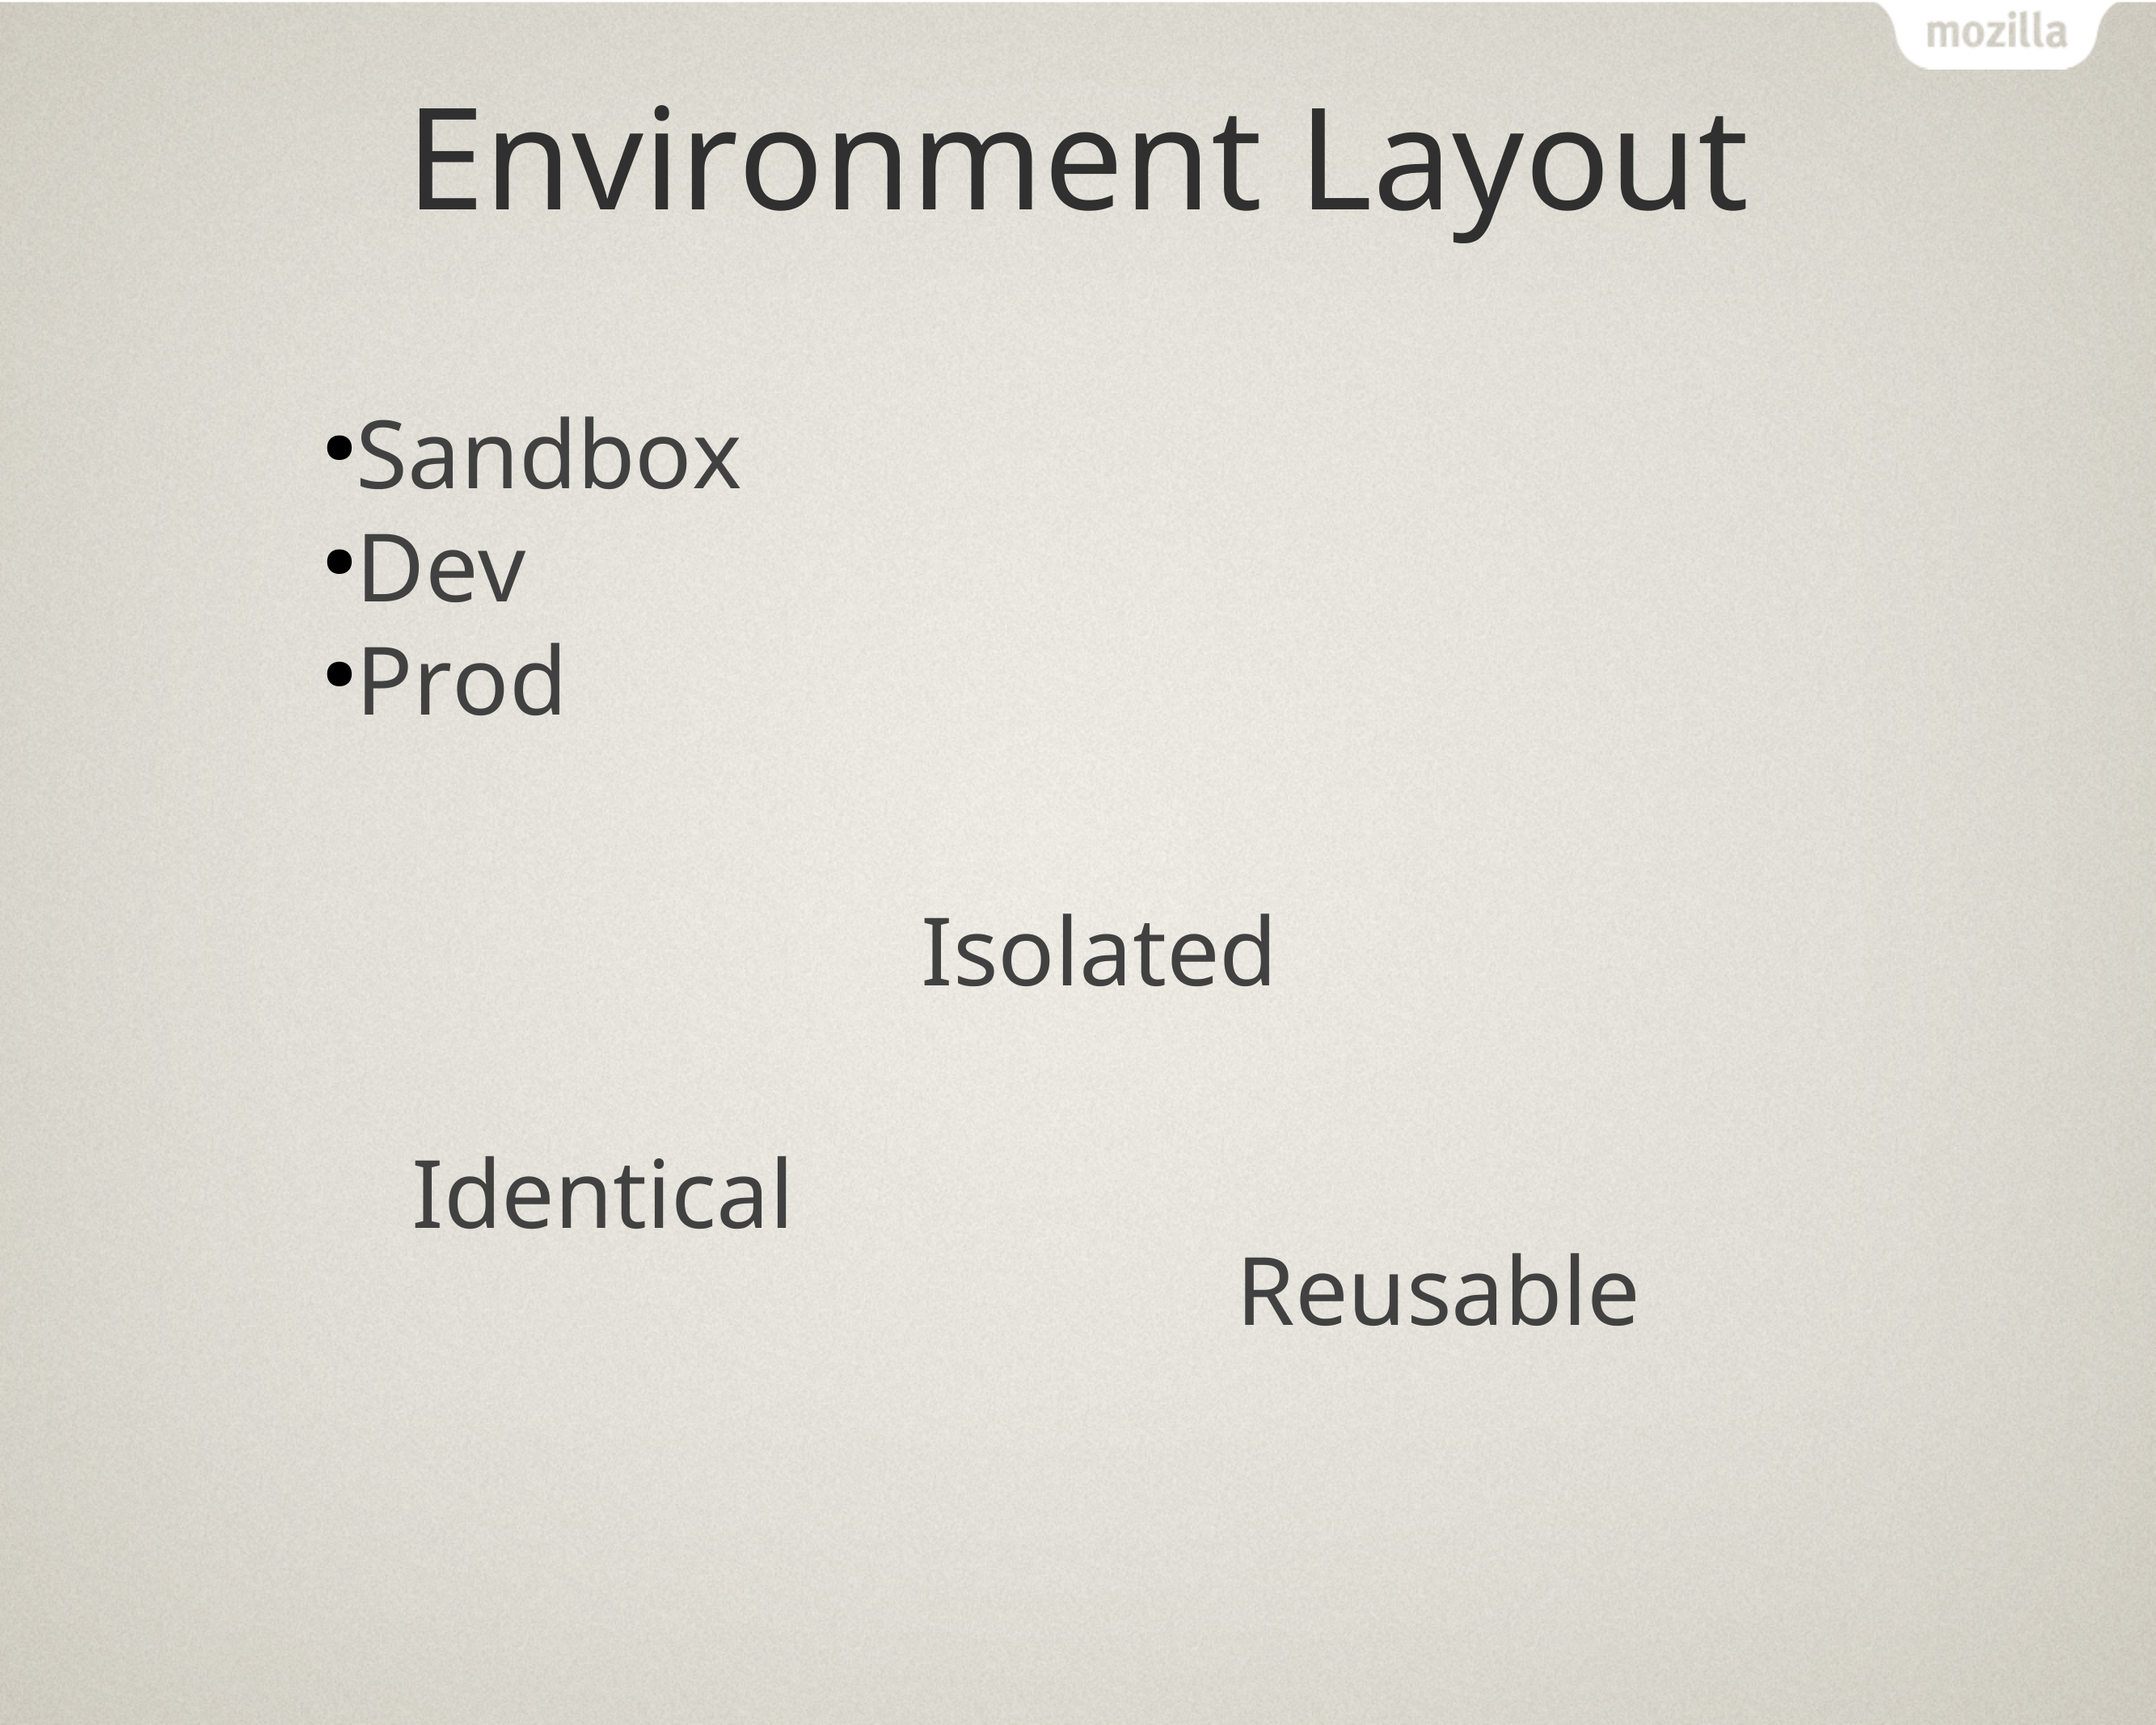

# Environment Layout
Sandbox
Dev
Prod
Isolated
Identical
Reusable